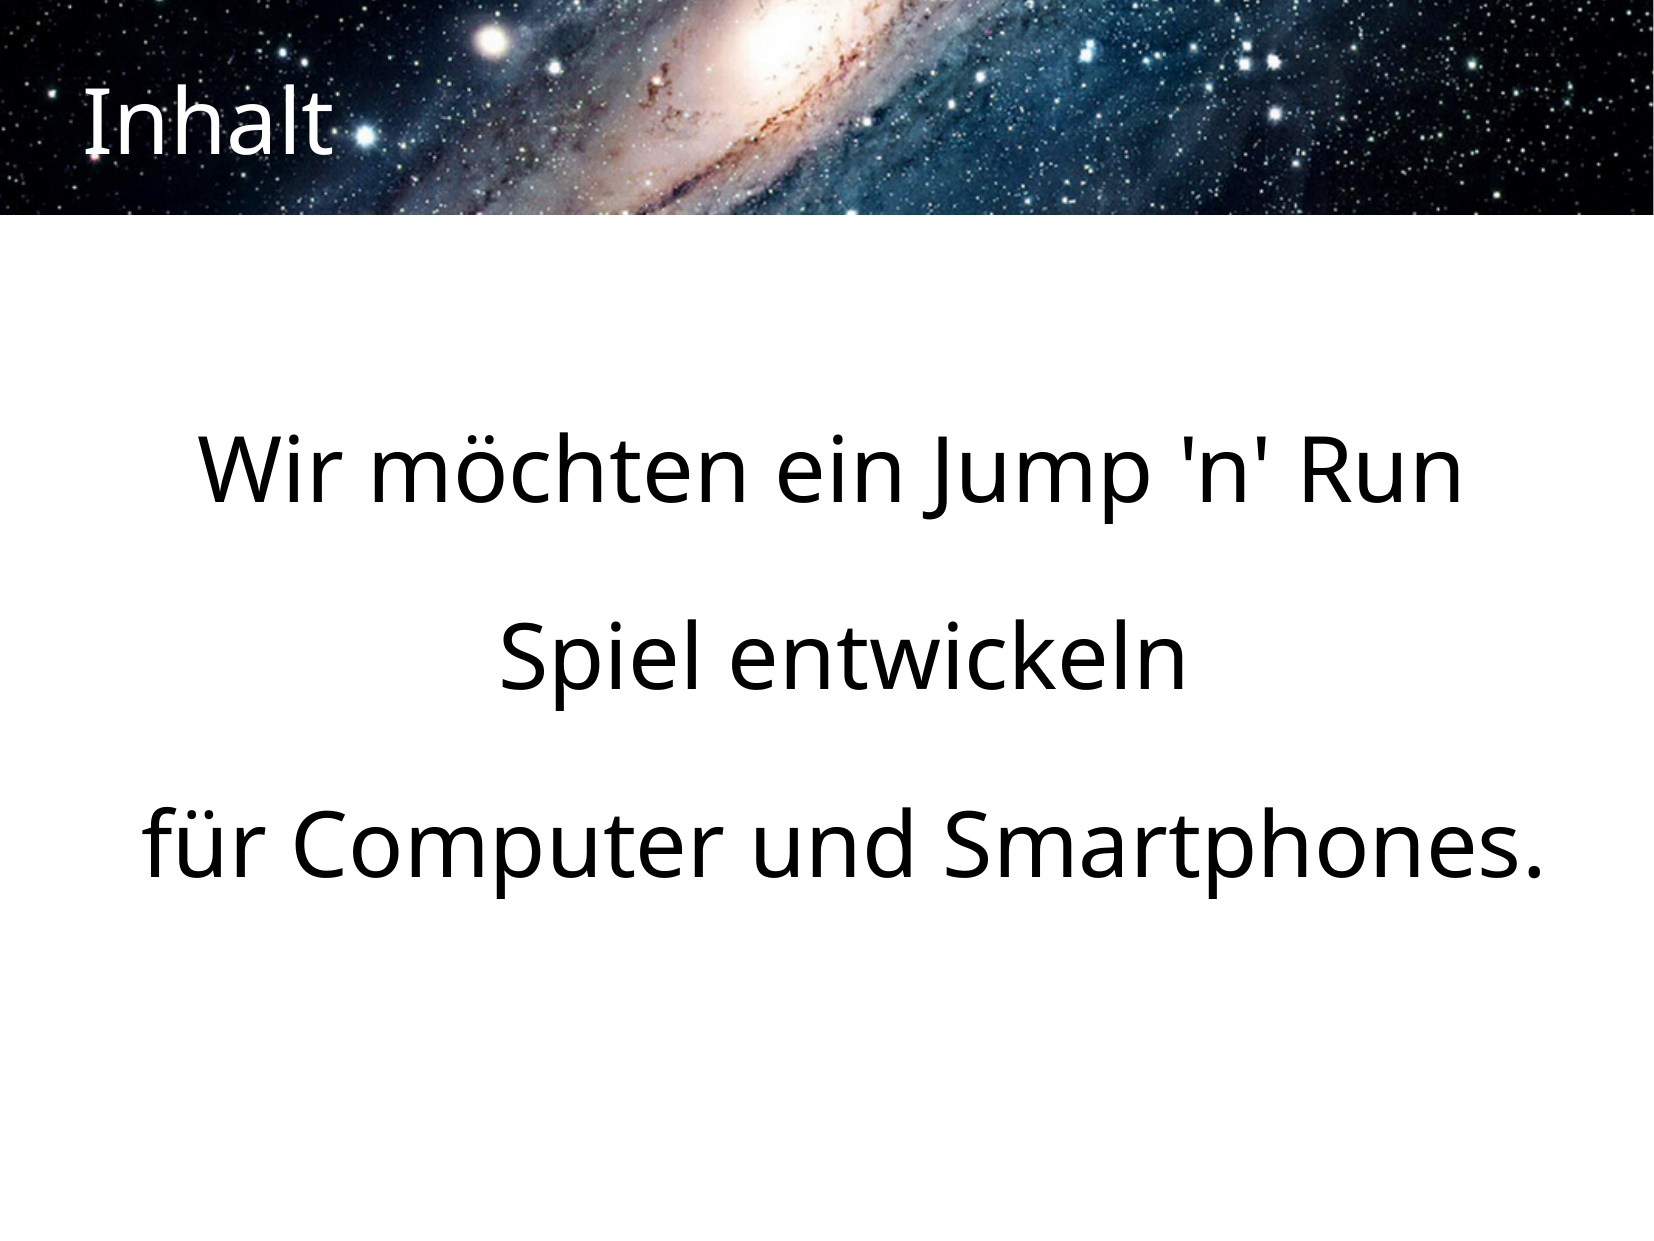

# Inhalt
Wir möchten ein Jump 'n' Run
Spiel entwickeln
für Computer und Smartphones.